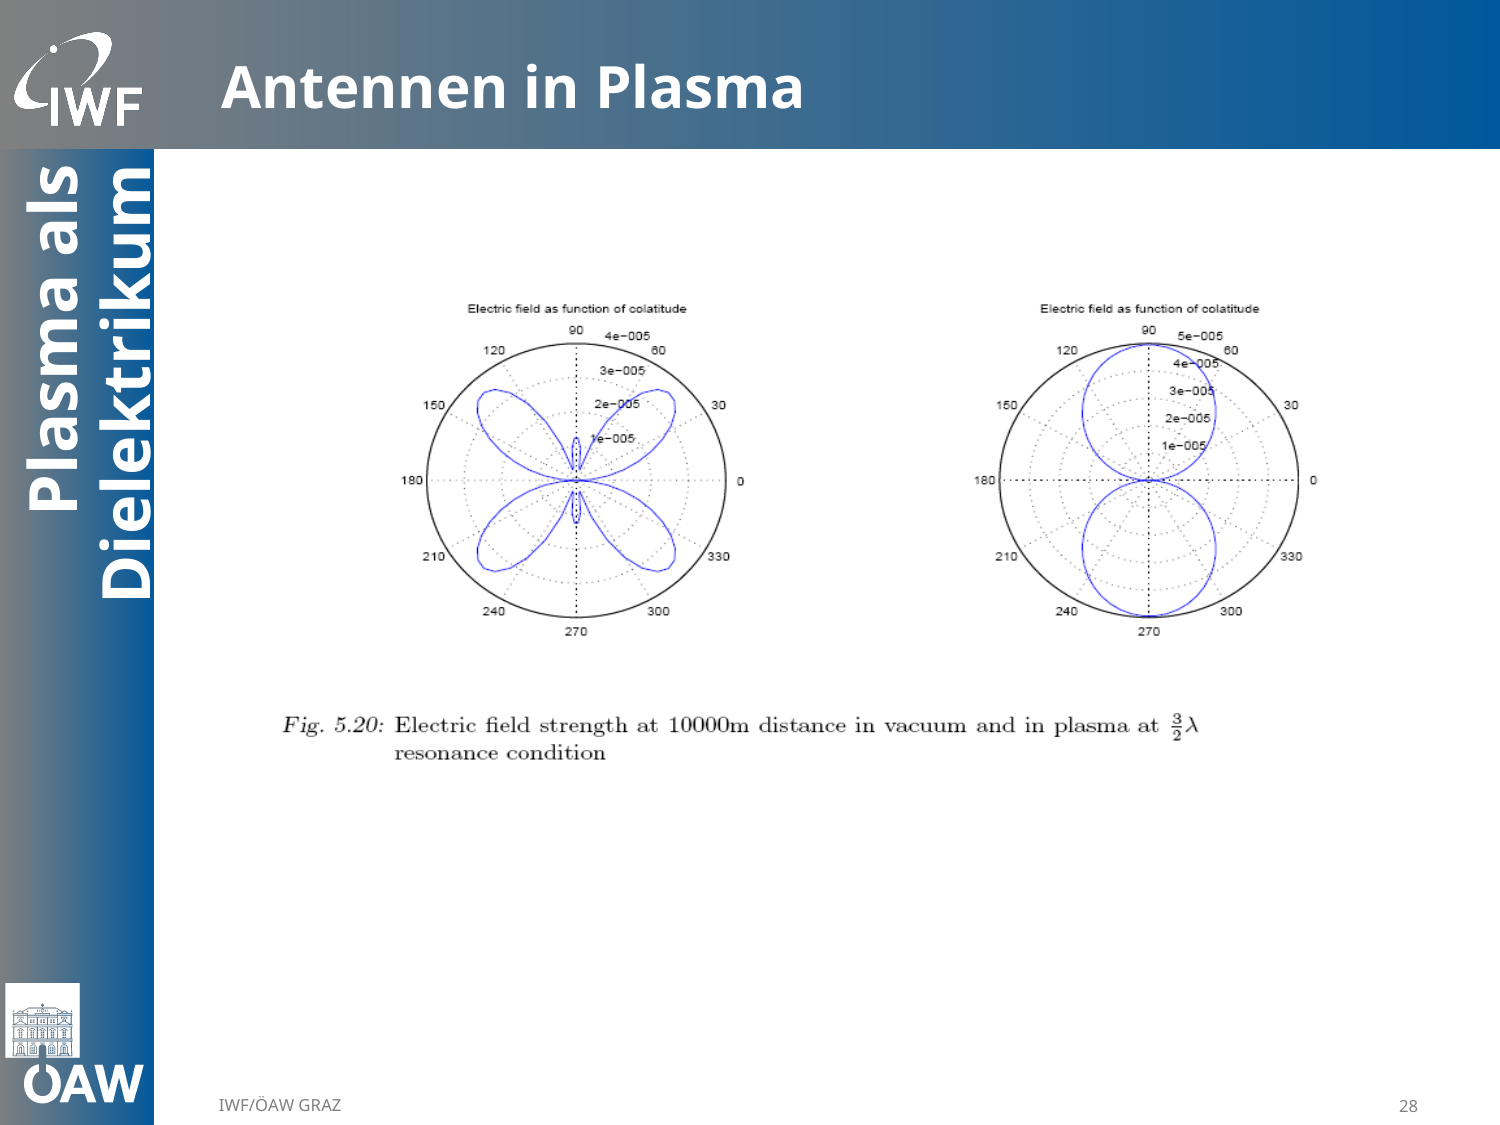

# Antennen in Plasma
Plasma als Dielektrikum
IWF/ÖAW GRAZ
28